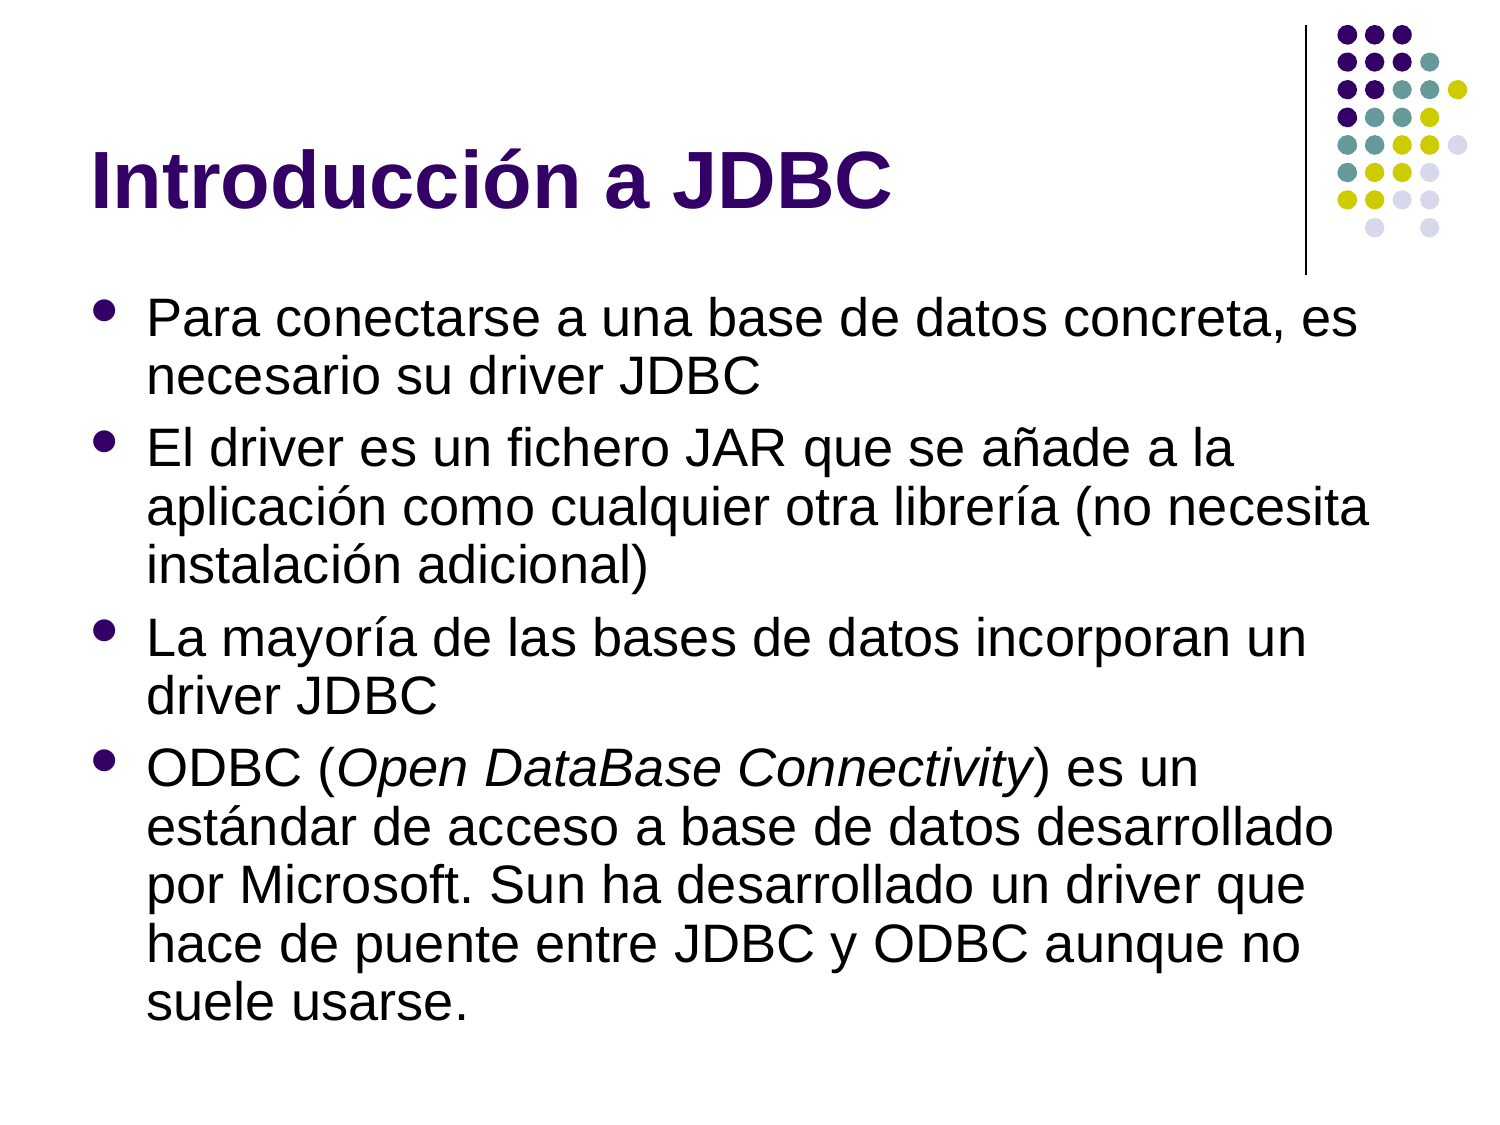

# Introducción a JDBC
Para conectarse a una base de datos concreta, es necesario su driver JDBC
El driver es un fichero JAR que se añade a la aplicación como cualquier otra librería (no necesita instalación adicional)
La mayoría de las bases de datos incorporan un driver JDBC
ODBC (Open DataBase Connectivity) es un estándar de acceso a base de datos desarrollado por Microsoft. Sun ha desarrollado un driver que hace de puente entre JDBC y ODBC aunque no suele usarse.